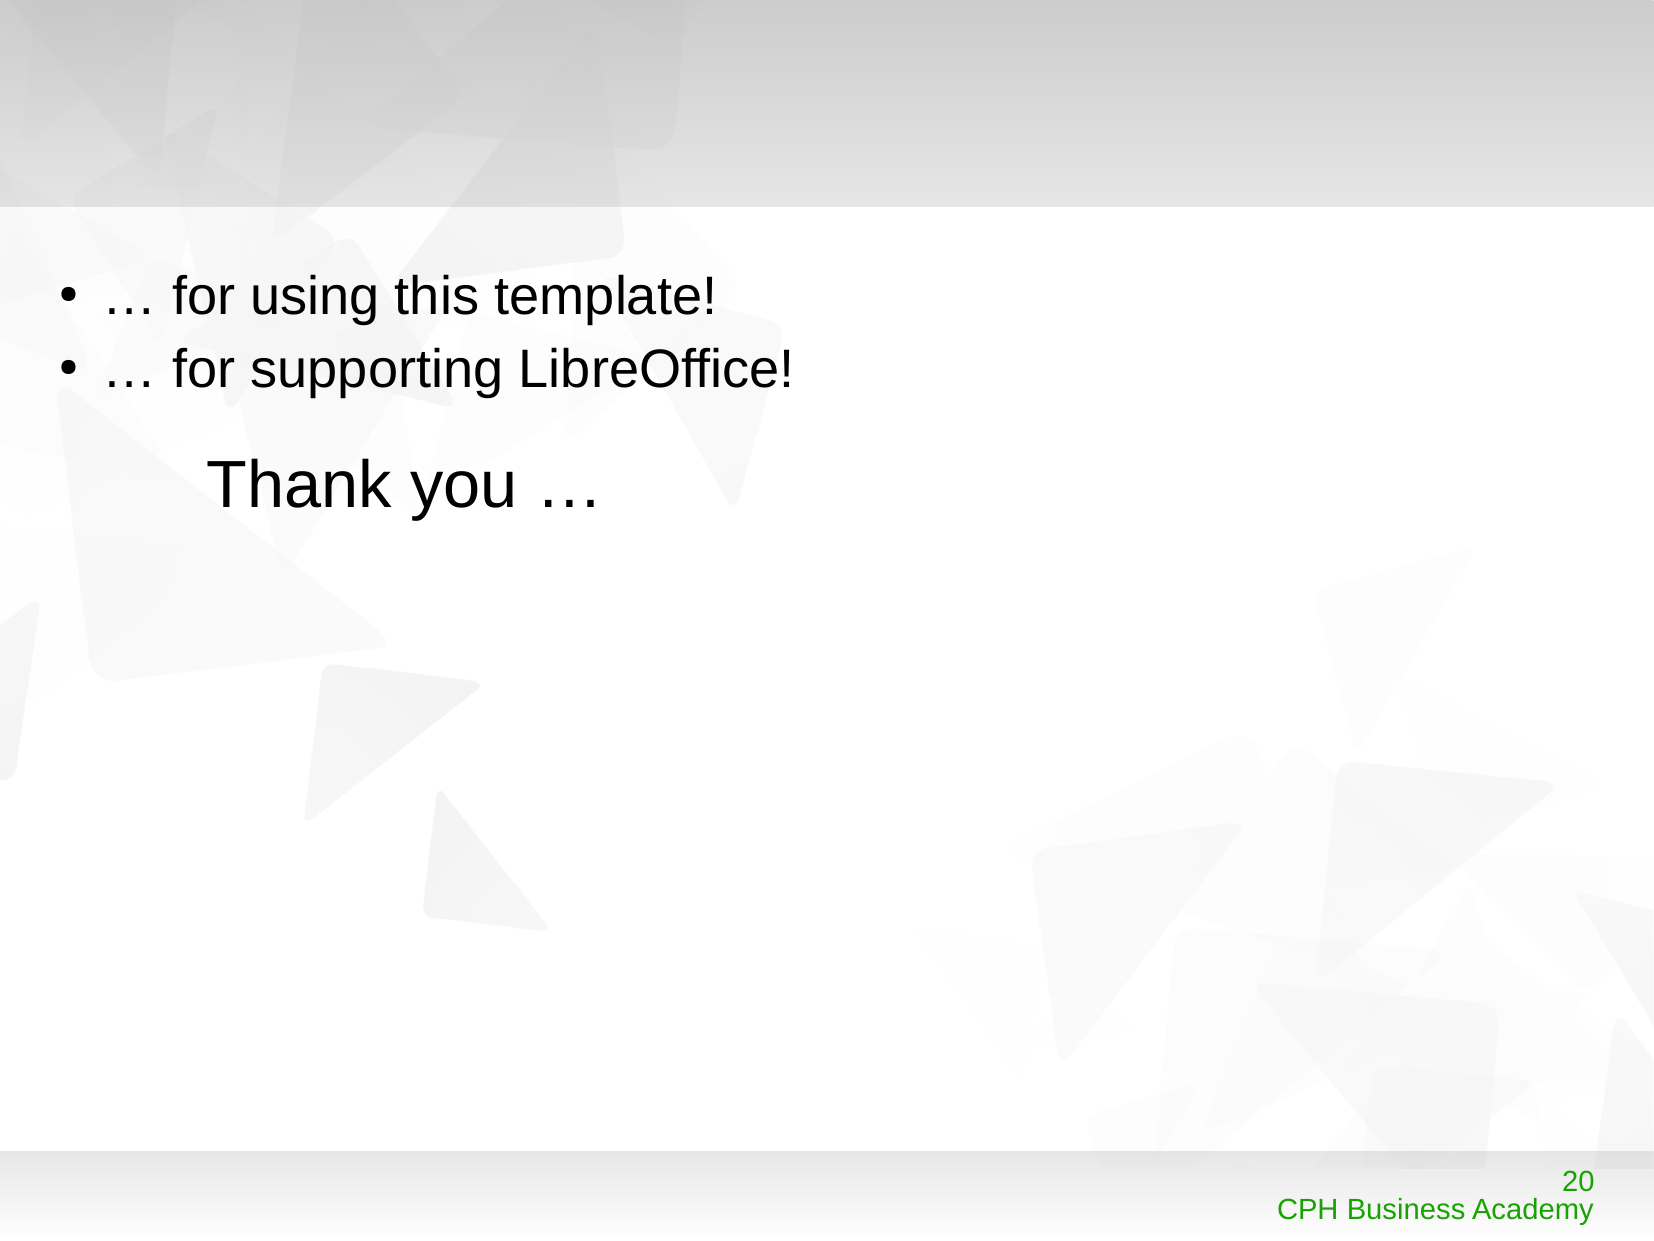

… for using this template!
… for supporting LibreOffice!
# Thank you …
20
CPH Business Academy